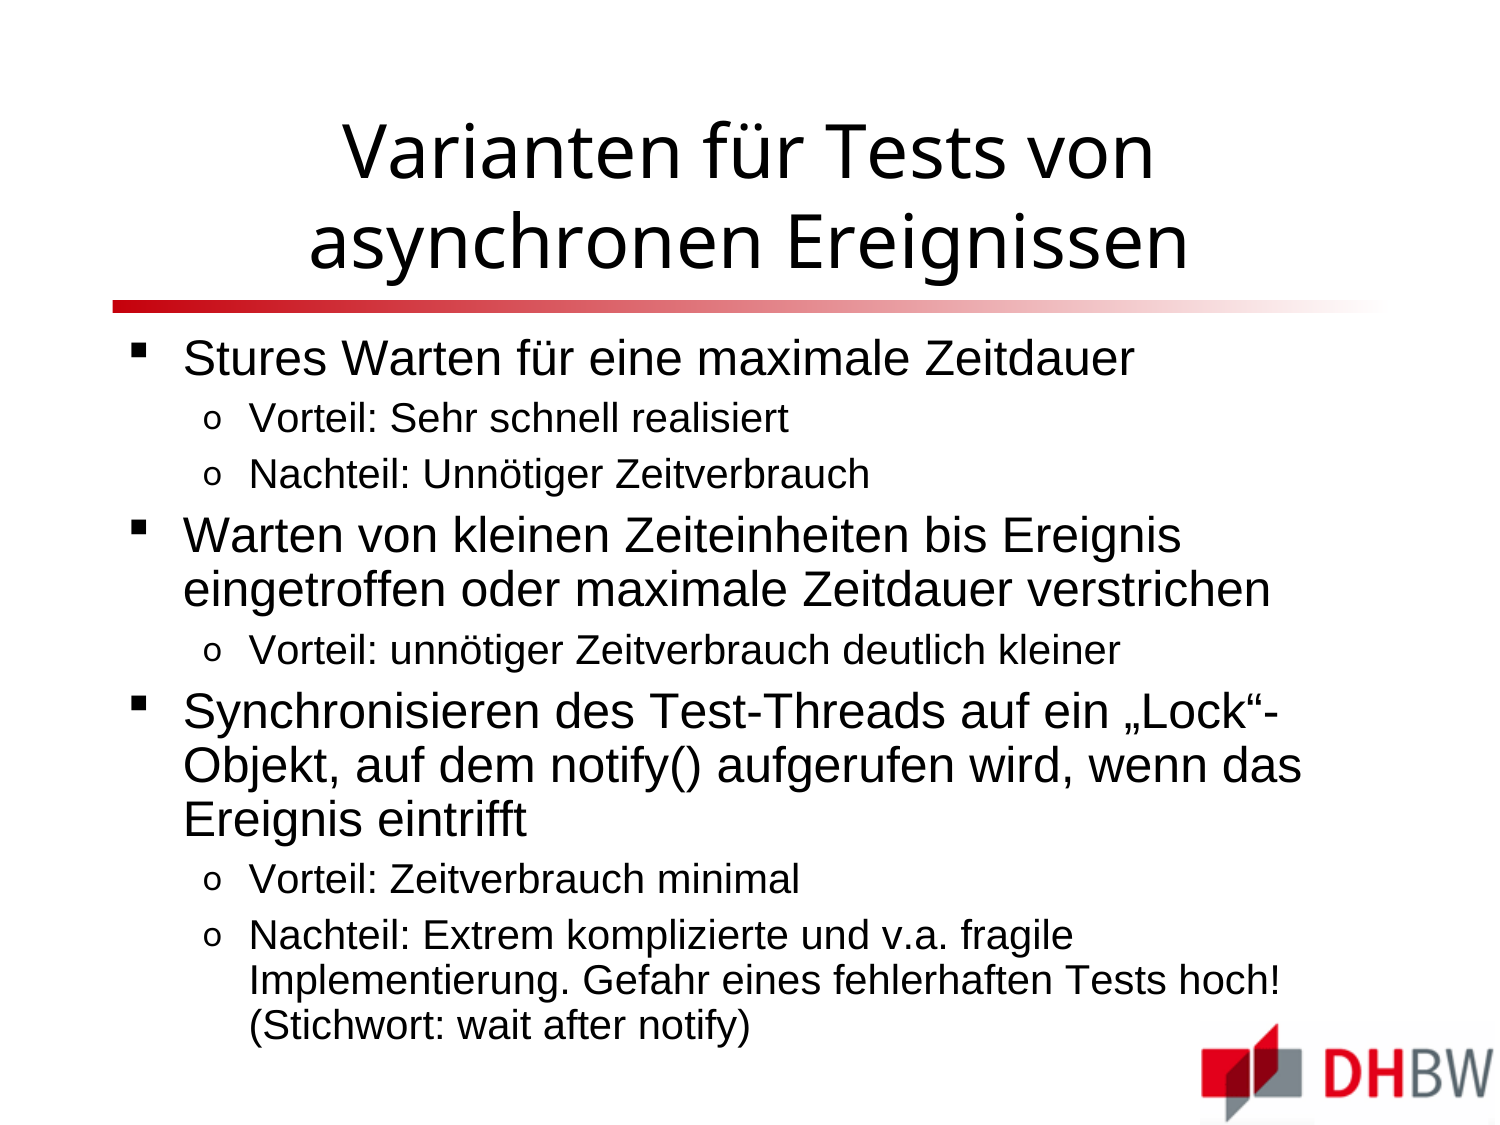

# Varianten für Tests von asynchronen Ereignissen
Stures Warten für eine maximale Zeitdauer
Vorteil: Sehr schnell realisiert
Nachteil: Unnötiger Zeitverbrauch
Warten von kleinen Zeiteinheiten bis Ereignis eingetroffen oder maximale Zeitdauer verstrichen
Vorteil: unnötiger Zeitverbrauch deutlich kleiner
Synchronisieren des Test-Threads auf ein „Lock“-Objekt, auf dem notify() aufgerufen wird, wenn das Ereignis eintrifft
Vorteil: Zeitverbrauch minimal
Nachteil: Extrem komplizierte und v.a. fragile Implementierung. Gefahr eines fehlerhaften Tests hoch! (Stichwort: wait after notify)